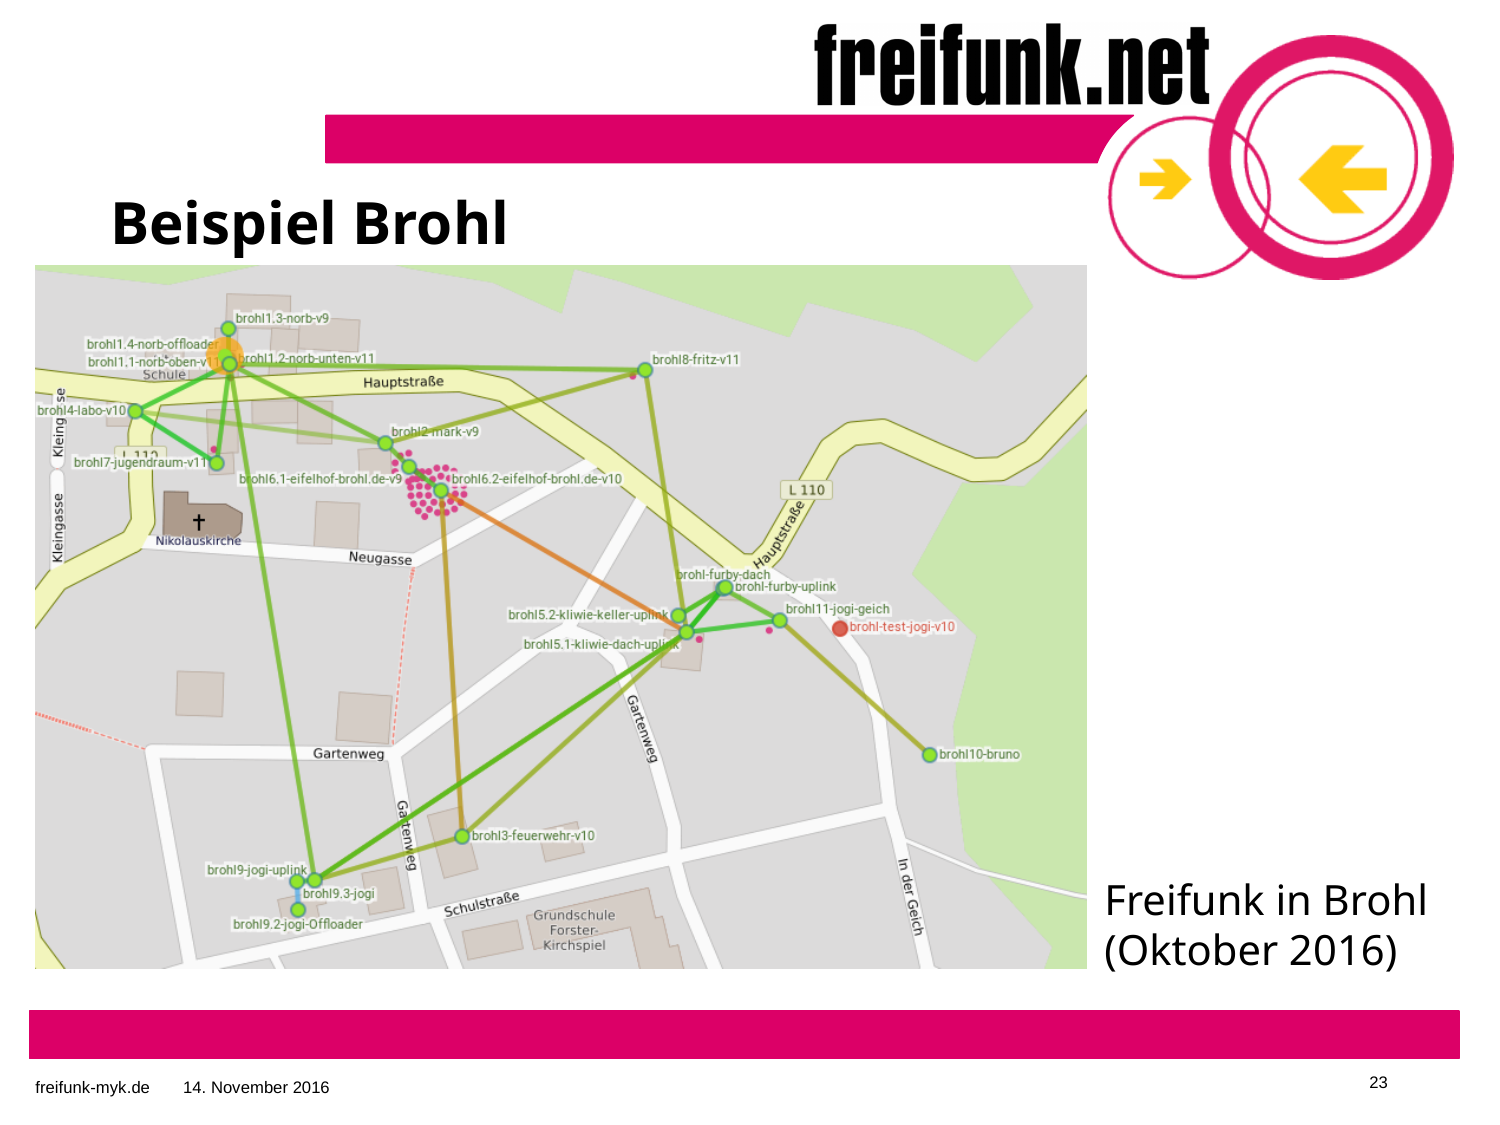

Beispiel Brohl
# Freifunk in Brohl (Oktober 2016)
23
freifunk-myk.de